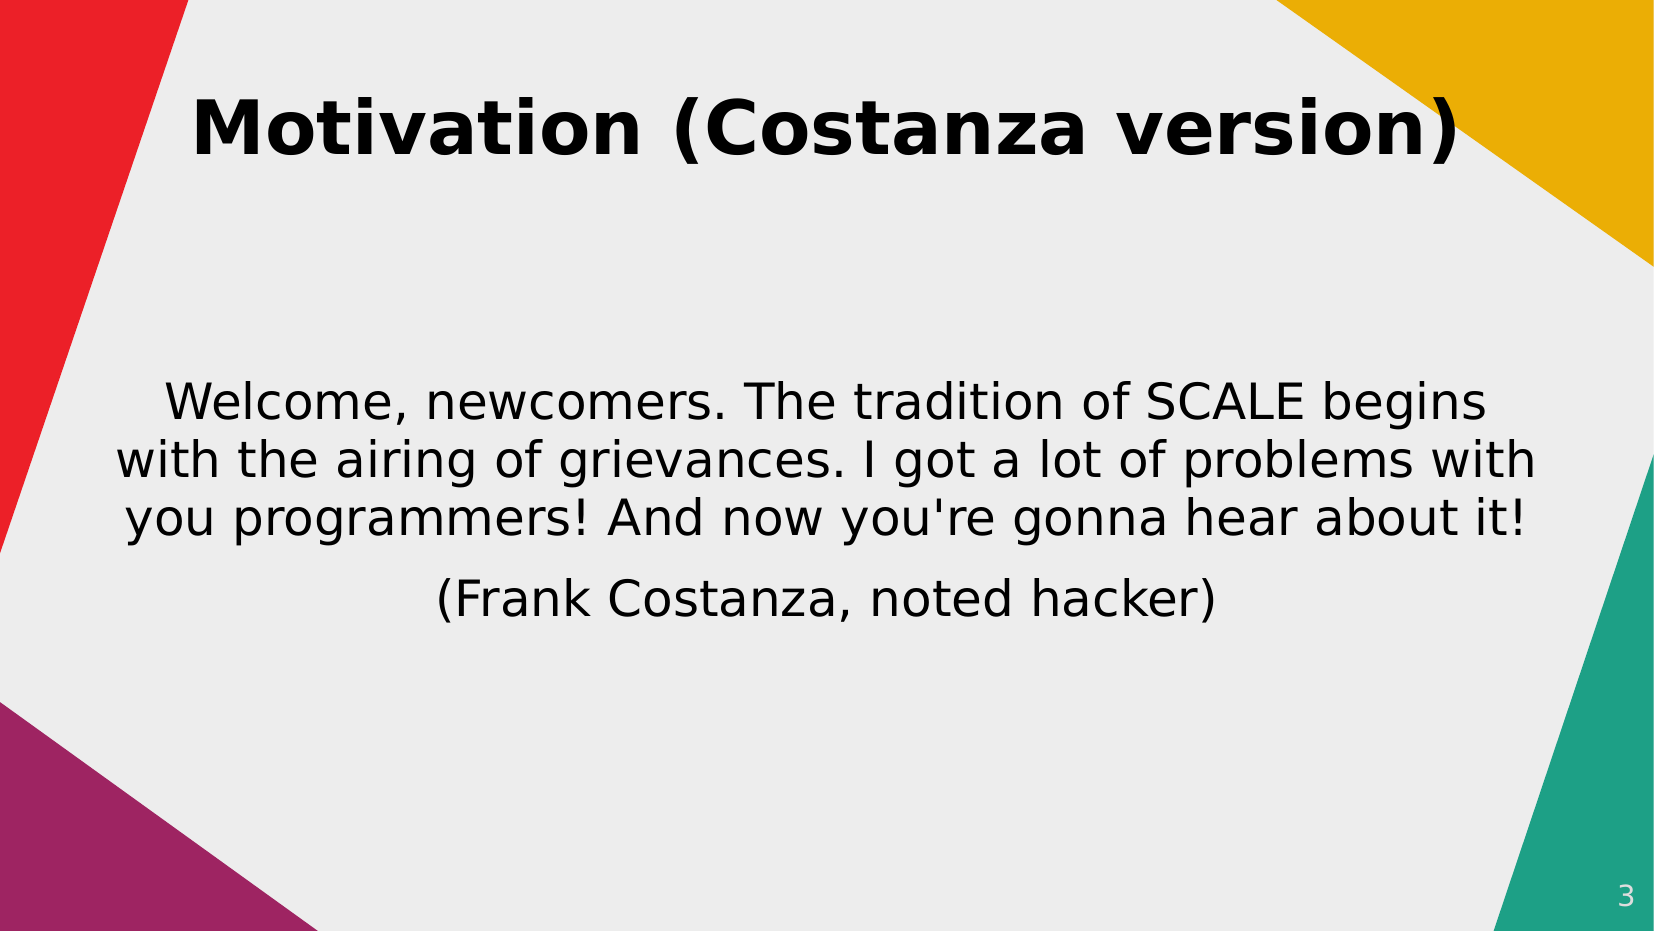

# Motivation (Costanza version)
Welcome, newcomers. The tradition of SCALE begins with the airing of grievances. I got a lot of problems with you programmers! And now you're gonna hear about it!
(Frank Costanza, noted hacker)
3